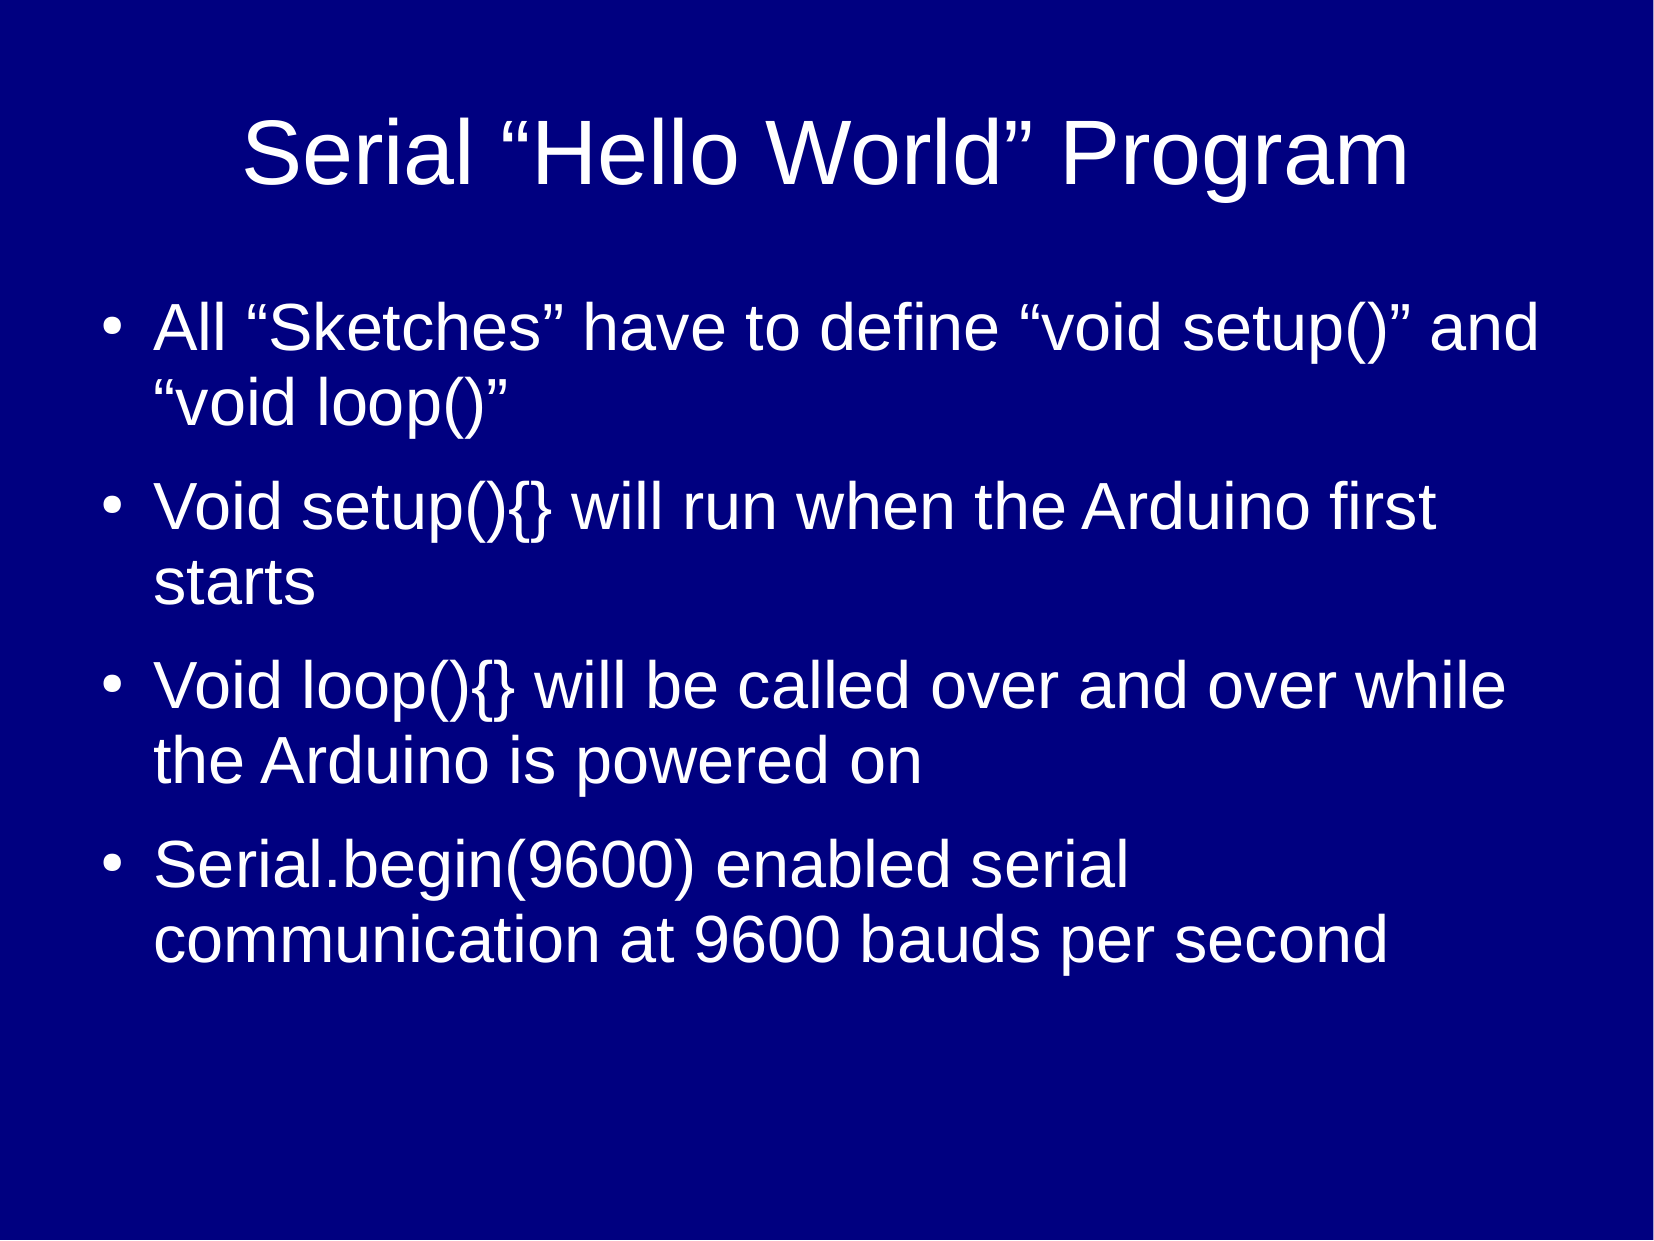

# Serial “Hello World” Program
All “Sketches” have to define “void setup()” and “void loop()”
Void setup(){} will run when the Arduino first starts
Void loop(){} will be called over and over while the Arduino is powered on
Serial.begin(9600) enabled serial communication at 9600 bauds per second